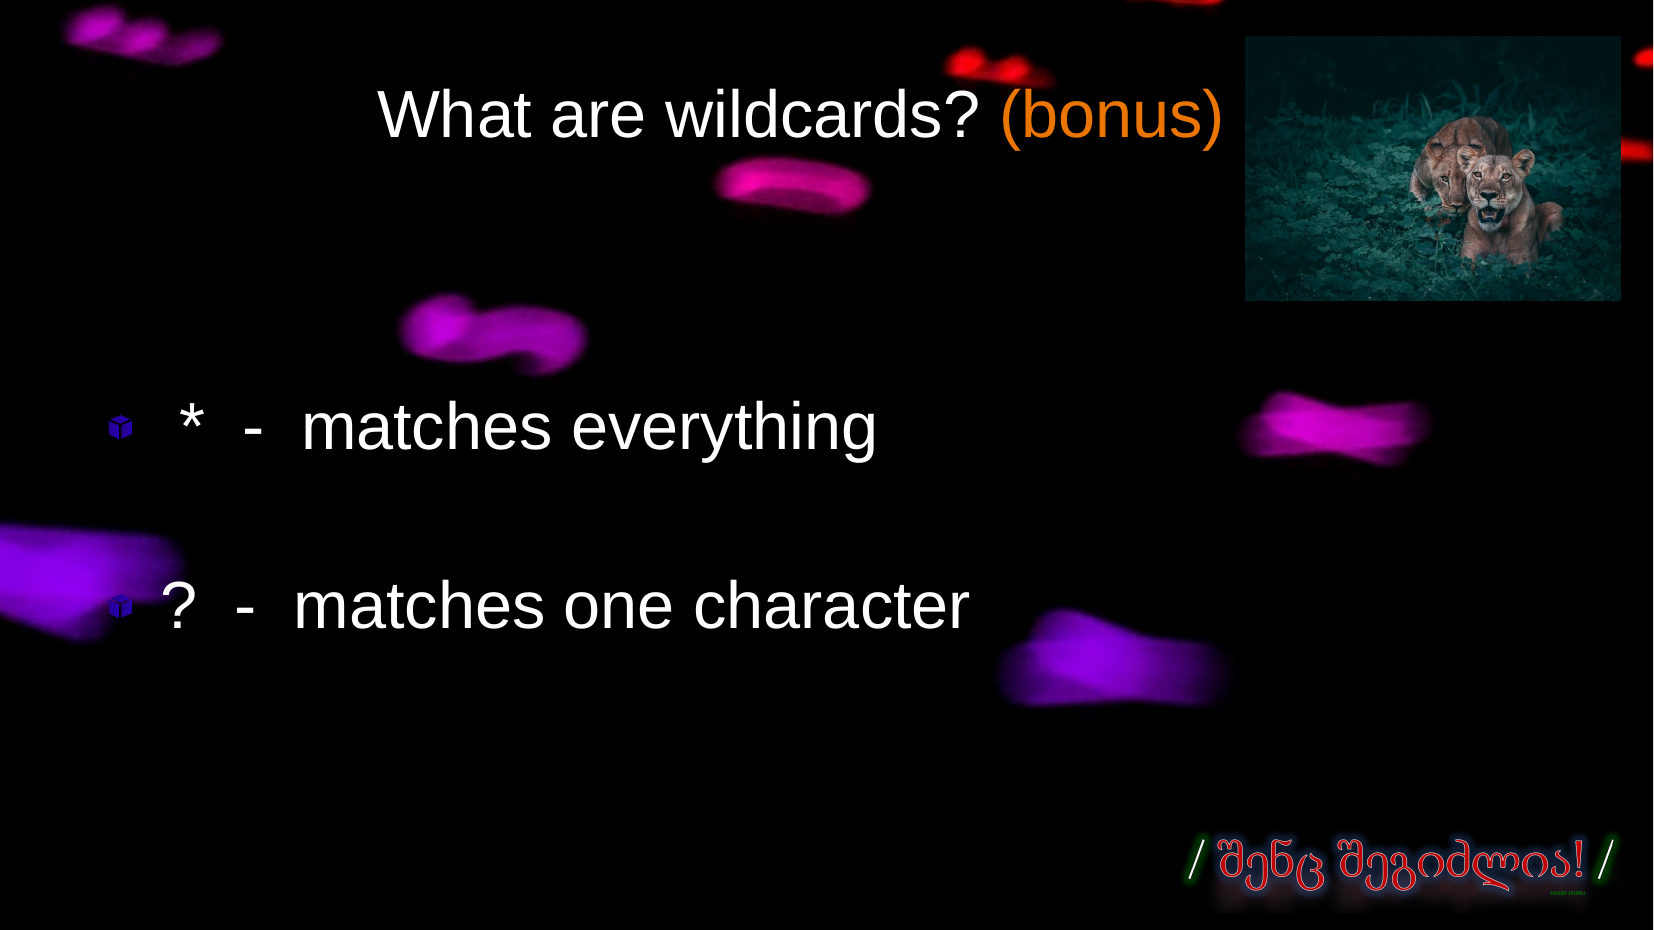

# What are wildcards? (bonus)
 * - matches everything
? - matches one character